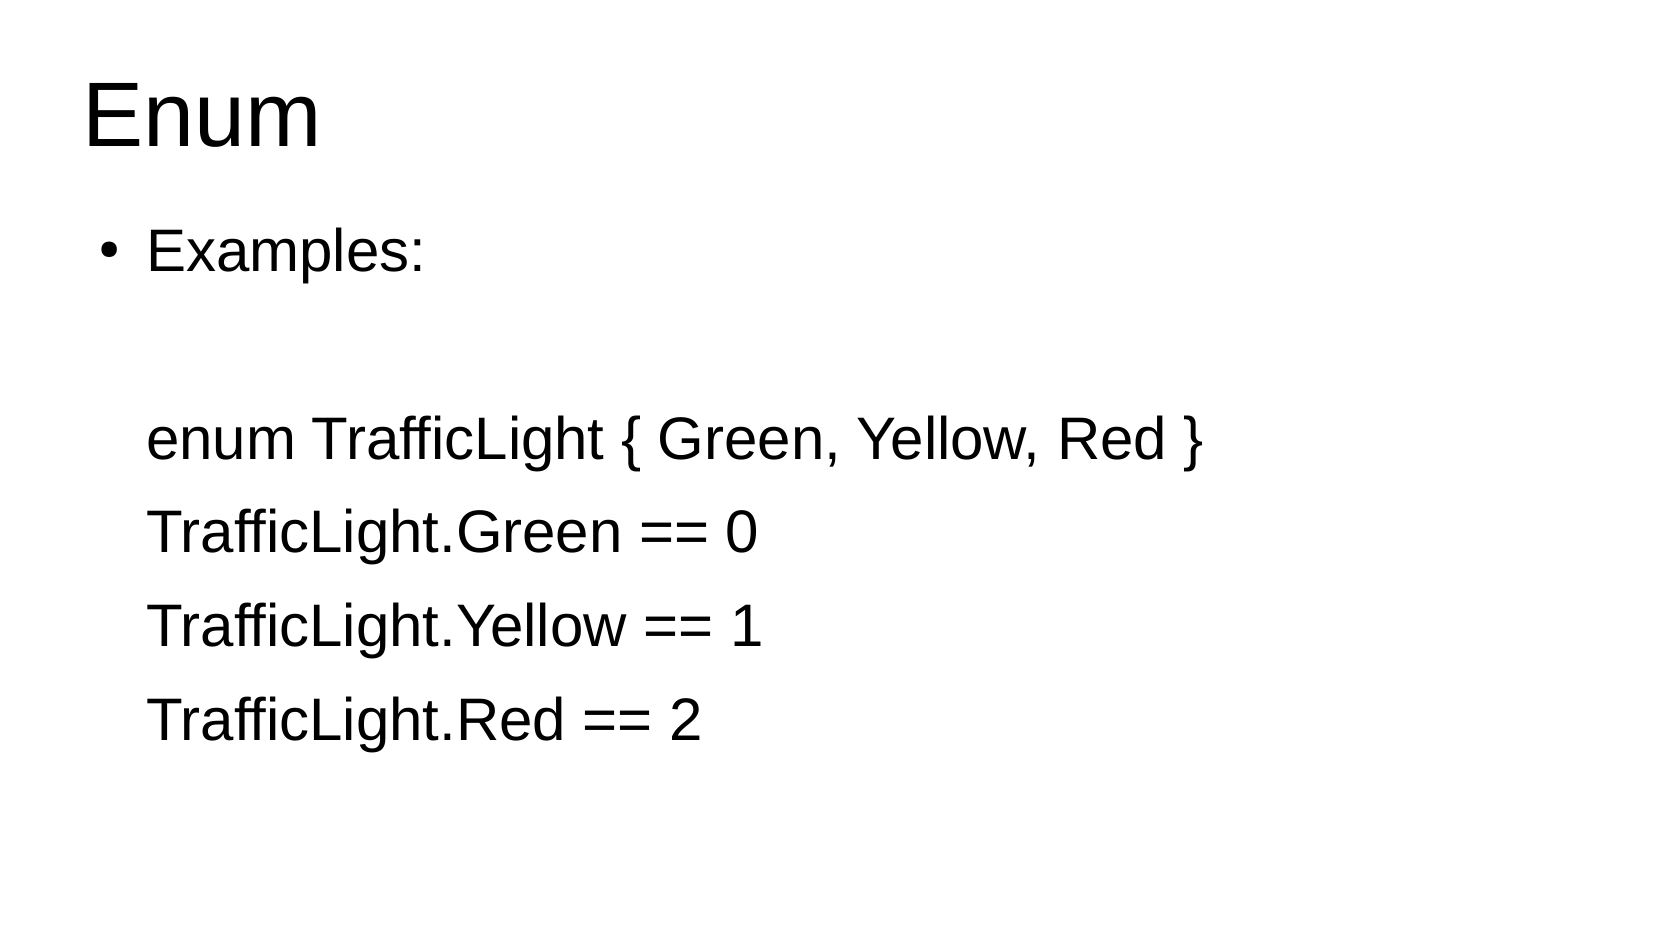

# Enum
Examples:
enum TrafficLight { Green, Yellow, Red }
TrafficLight.Green == 0
TrafficLight.Yellow == 1
TrafficLight.Red == 2